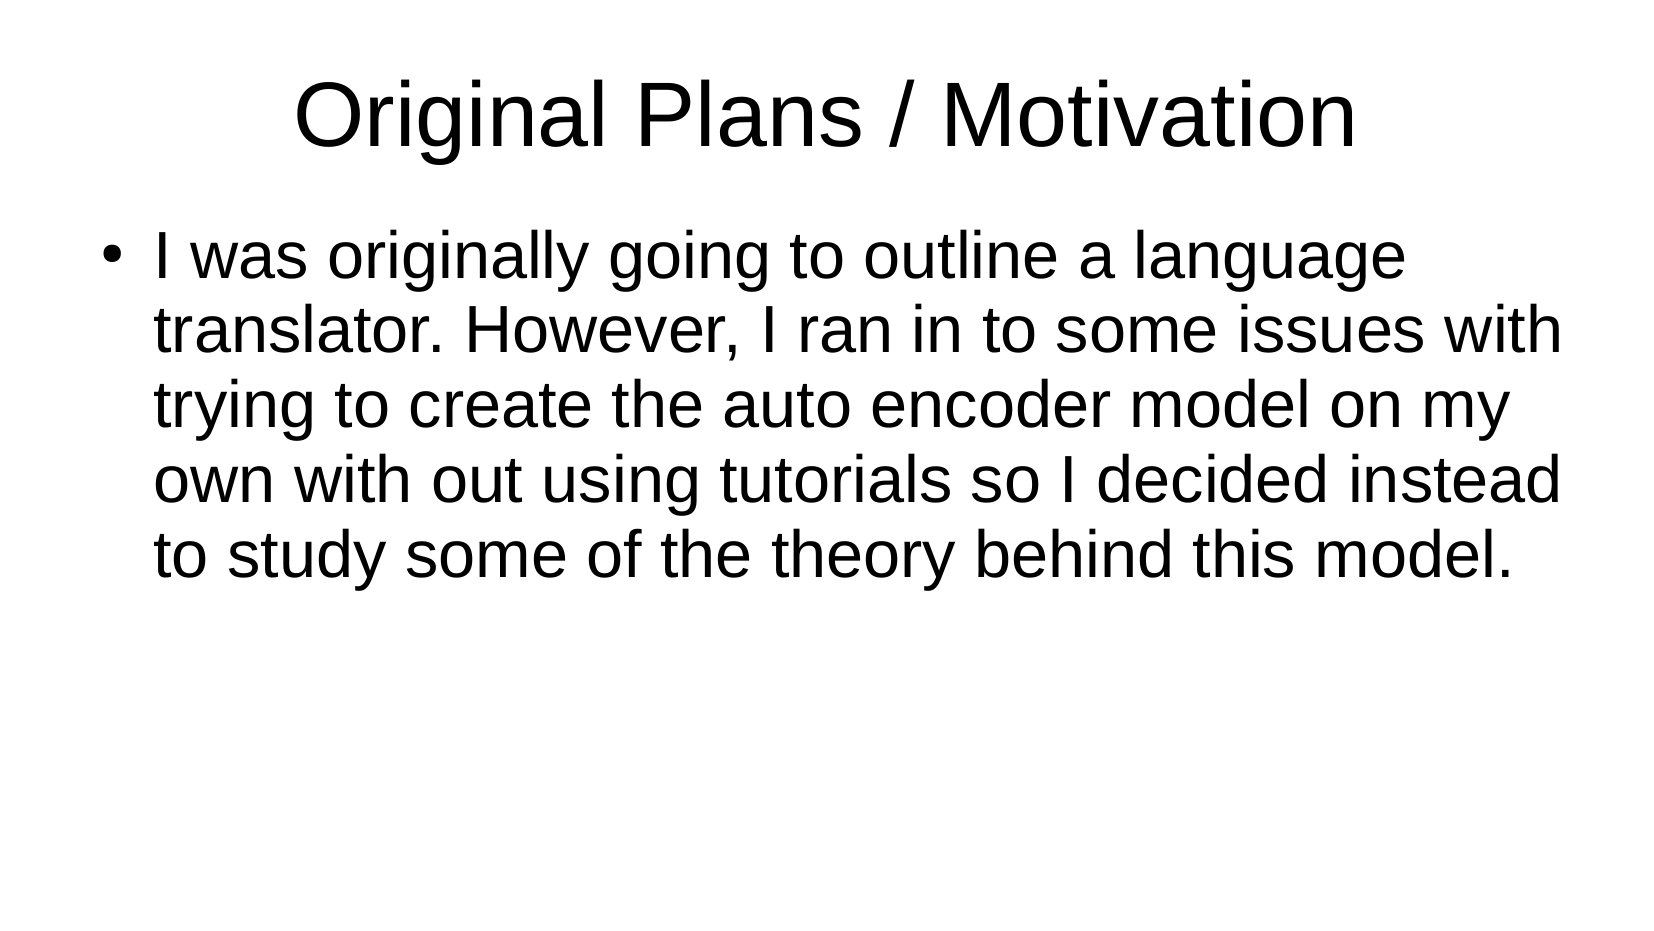

# Original Plans / Motivation
I was originally going to outline a language translator. However, I ran in to some issues with trying to create the auto encoder model on my own with out using tutorials so I decided instead to study some of the theory behind this model.